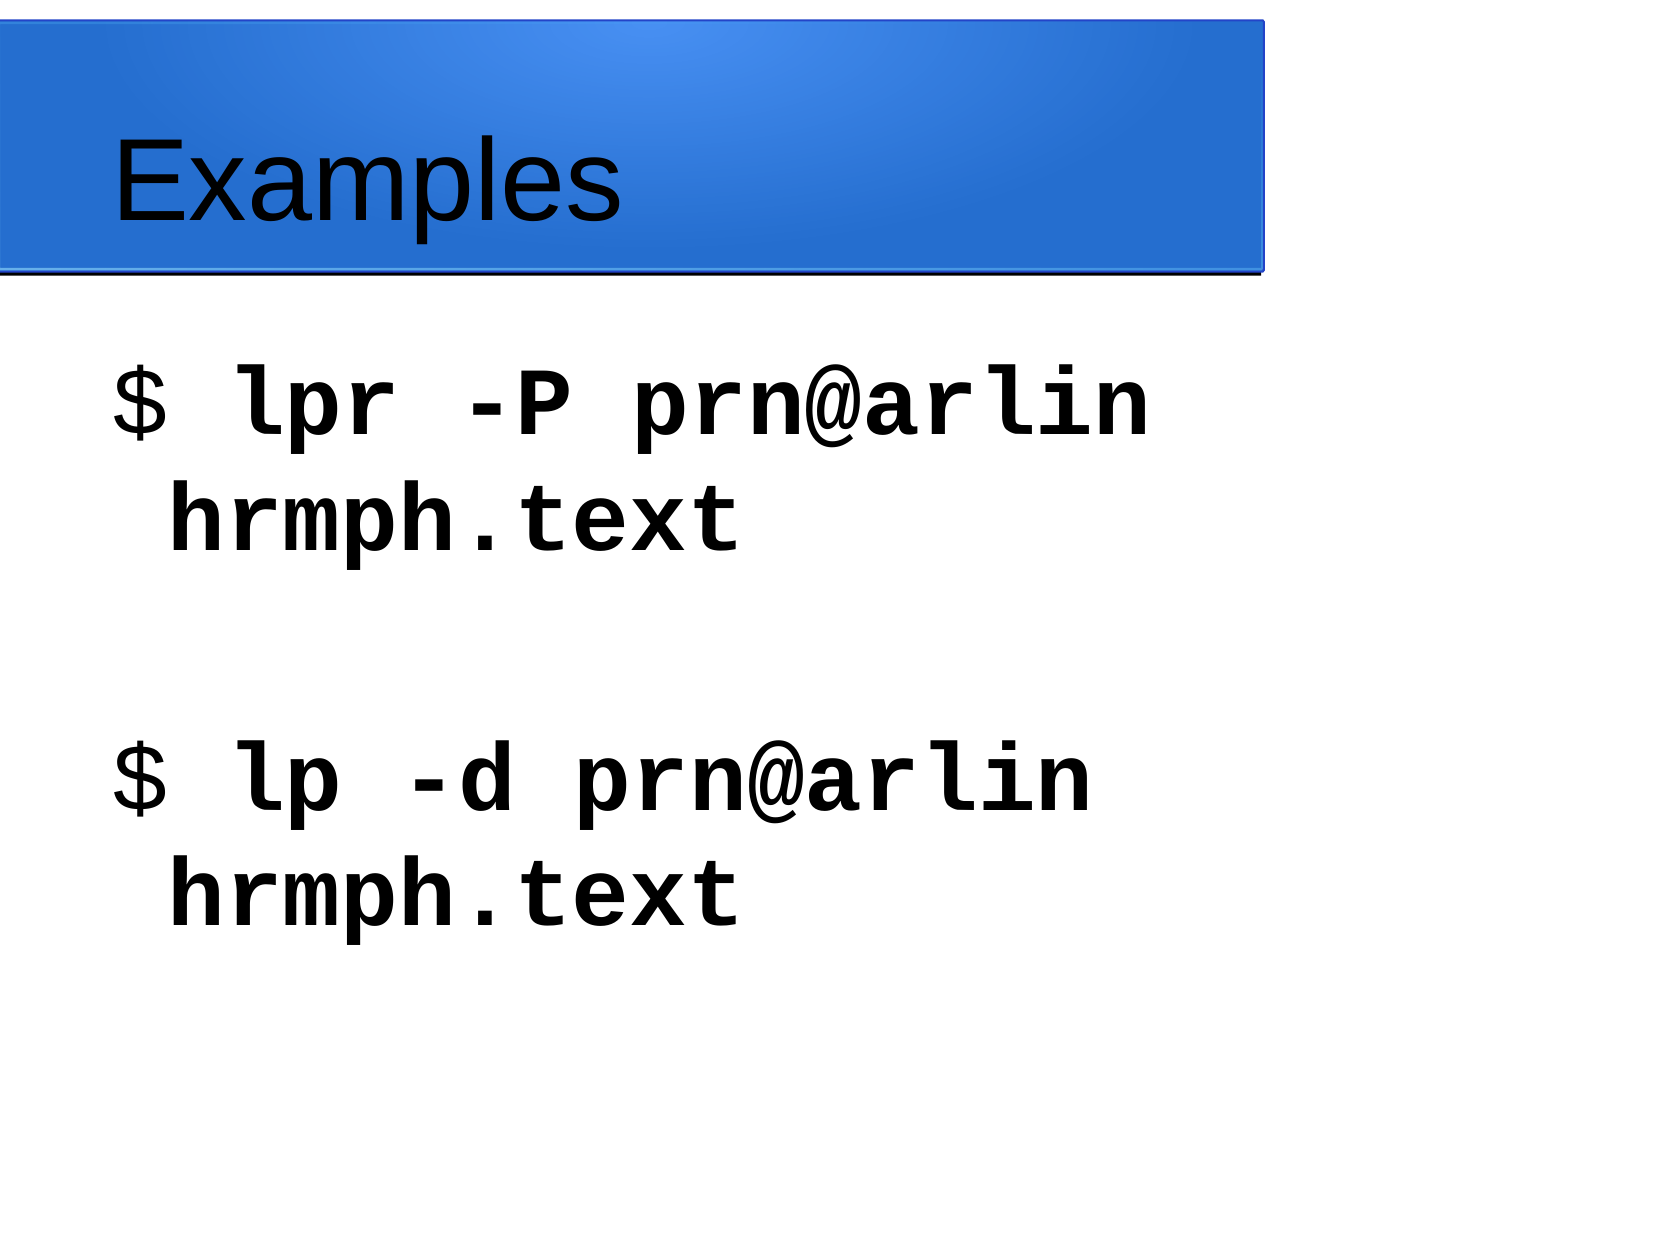

# Examples
$ lpr -P prn@arlin hrmph.text
$ lp -d prn@arlin hrmph.text